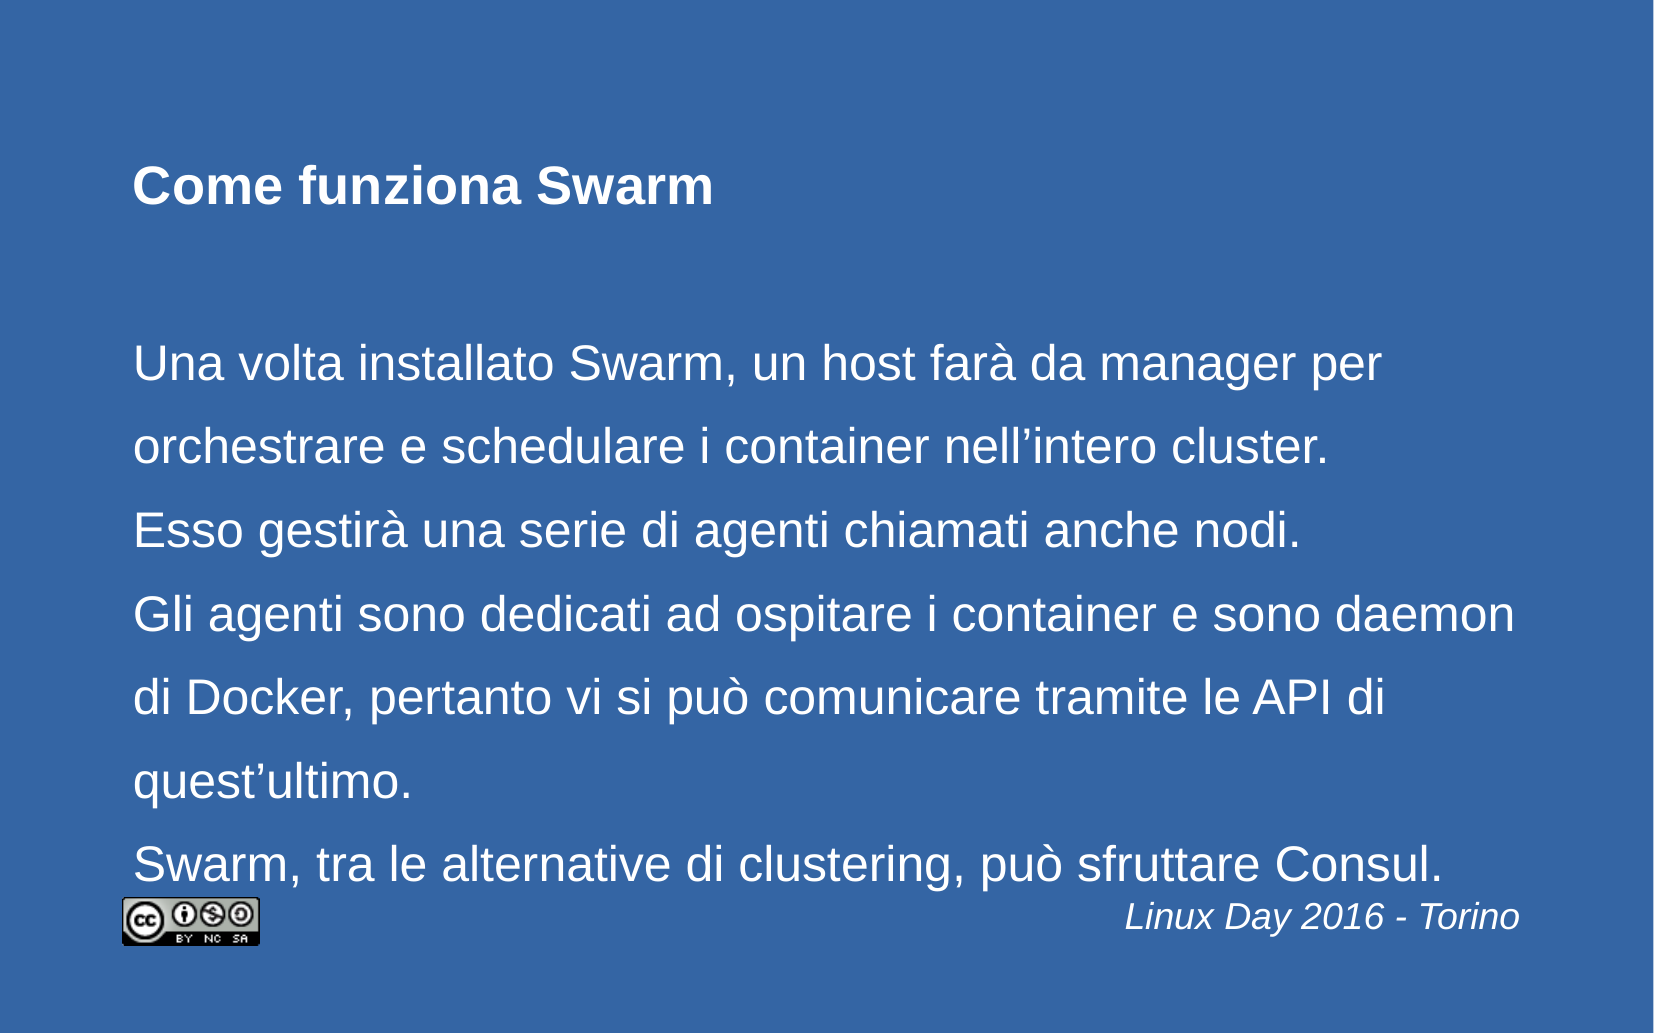

Come funziona Swarm
Una volta installato Swarm, un host farà da manager per orchestrare e schedulare i container nell’intero cluster.
Esso gestirà una serie di agenti chiamati anche nodi.
Gli agenti sono dedicati ad ospitare i container e sono daemon di Docker, pertanto vi si può comunicare tramite le API di quest’ultimo.
Swarm, tra le alternative di clustering, può sfruttare Consul.
Linux Day 2016 - Torino